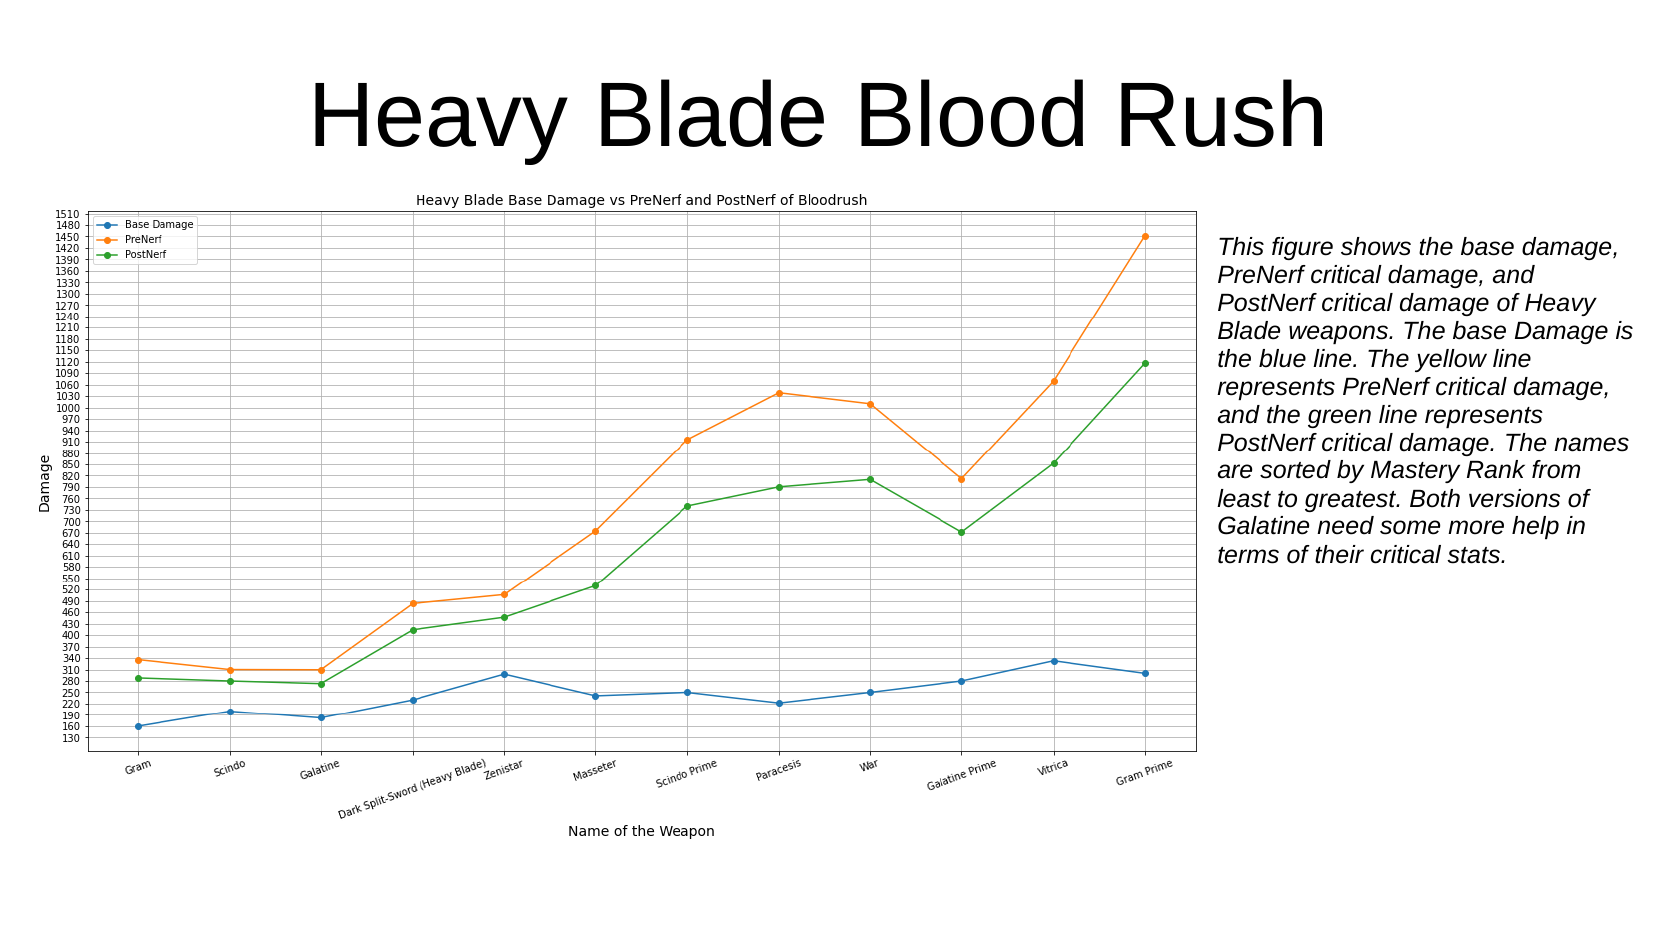

# Heavy Blade Blood Rush
This figure shows the base damage, PreNerf critical damage, and PostNerf critical damage of Heavy Blade weapons. The base Damage is the blue line. The yellow line represents PreNerf critical damage, and the green line represents PostNerf critical damage. The names are sorted by Mastery Rank from least to greatest. Both versions of Galatine need some more help in terms of their critical stats.